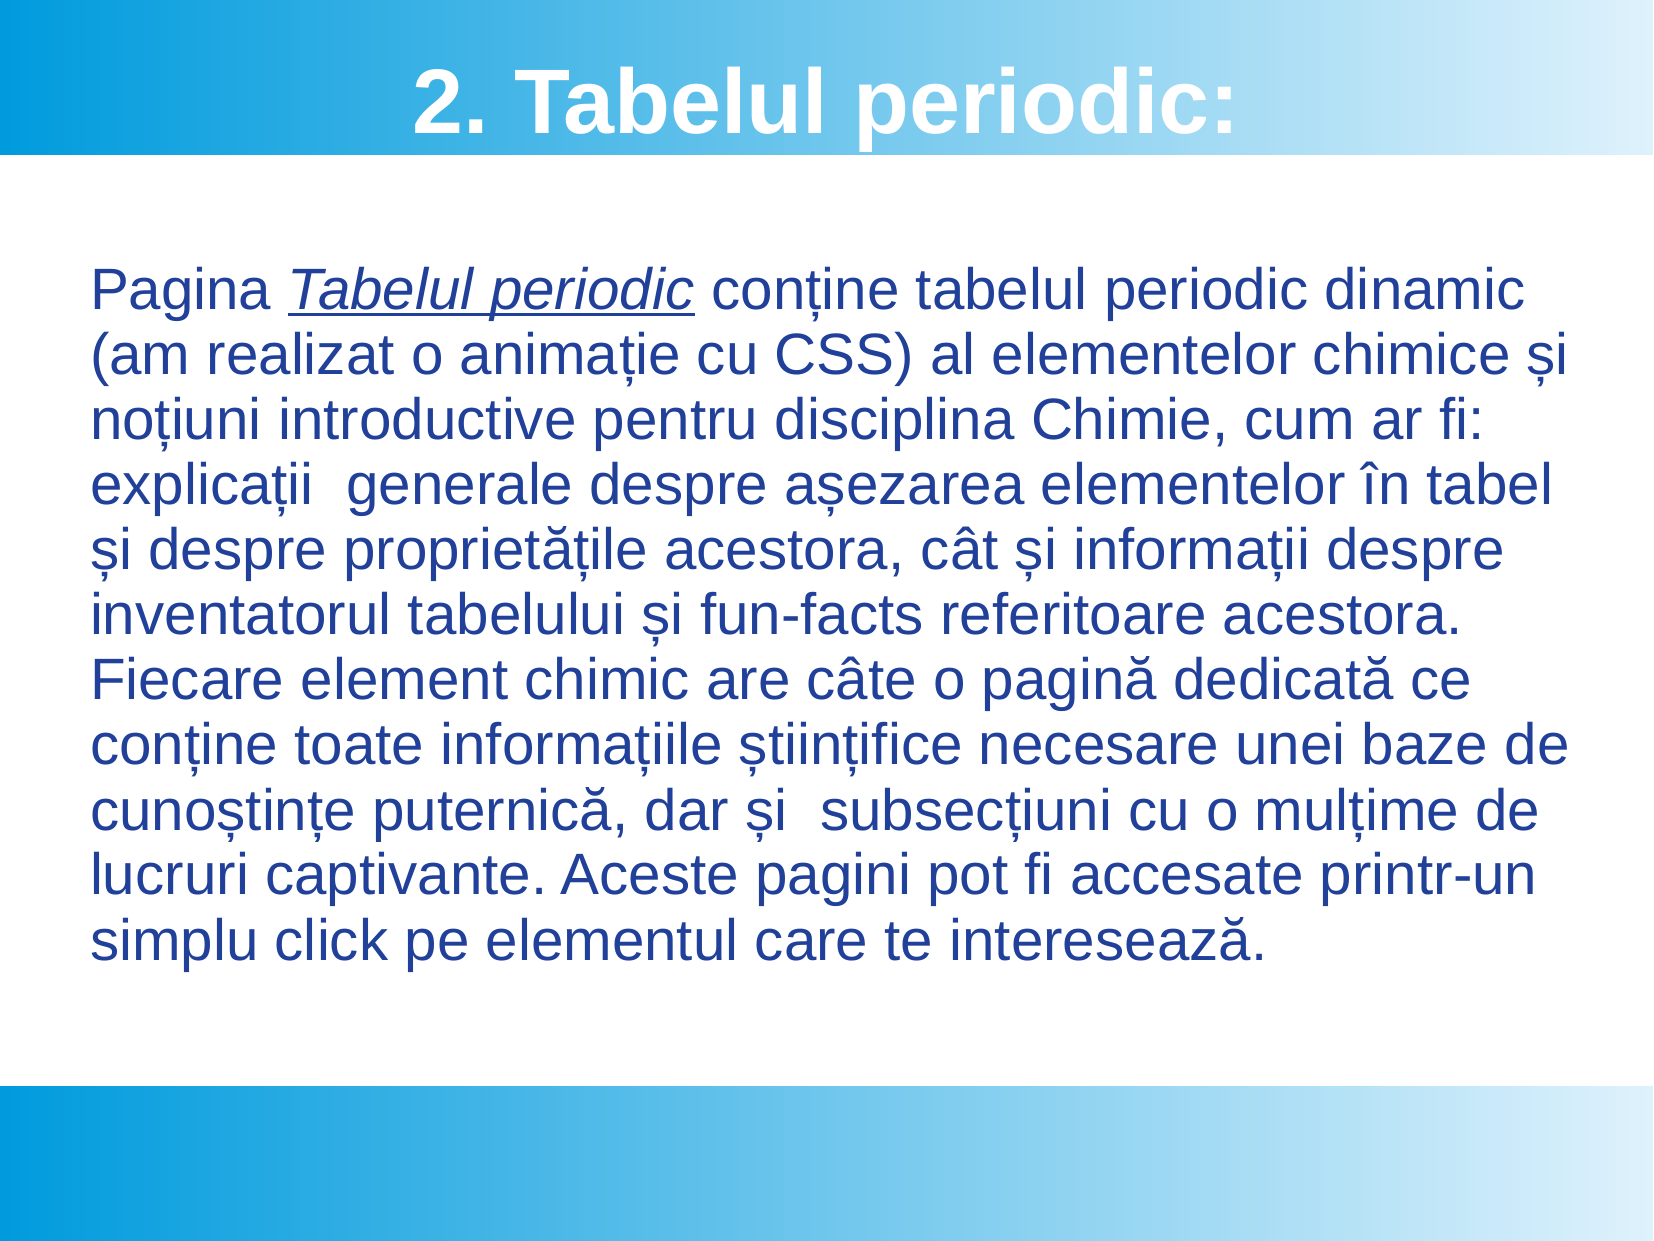

# 2. Tabelul periodic:
Pagina Tabelul periodic conține tabelul periodic dinamic
(am realizat o animație cu CSS) al elementelor chimice și noțiuni introductive pentru disciplina Chimie, cum ar fi: explicații generale despre așezarea elementelor în tabel și despre proprietățile acestora, cât și informații despre inventatorul tabelului și fun-facts referitoare acestora. Fiecare element chimic are câte o pagină dedicată ce conține toate informațiile științifice necesare unei baze de cunoștințe puternică, dar și subsecțiuni cu o mulțime de lucruri captivante. Aceste pagini pot fi accesate printr-un simplu click pe elementul care te interesează.